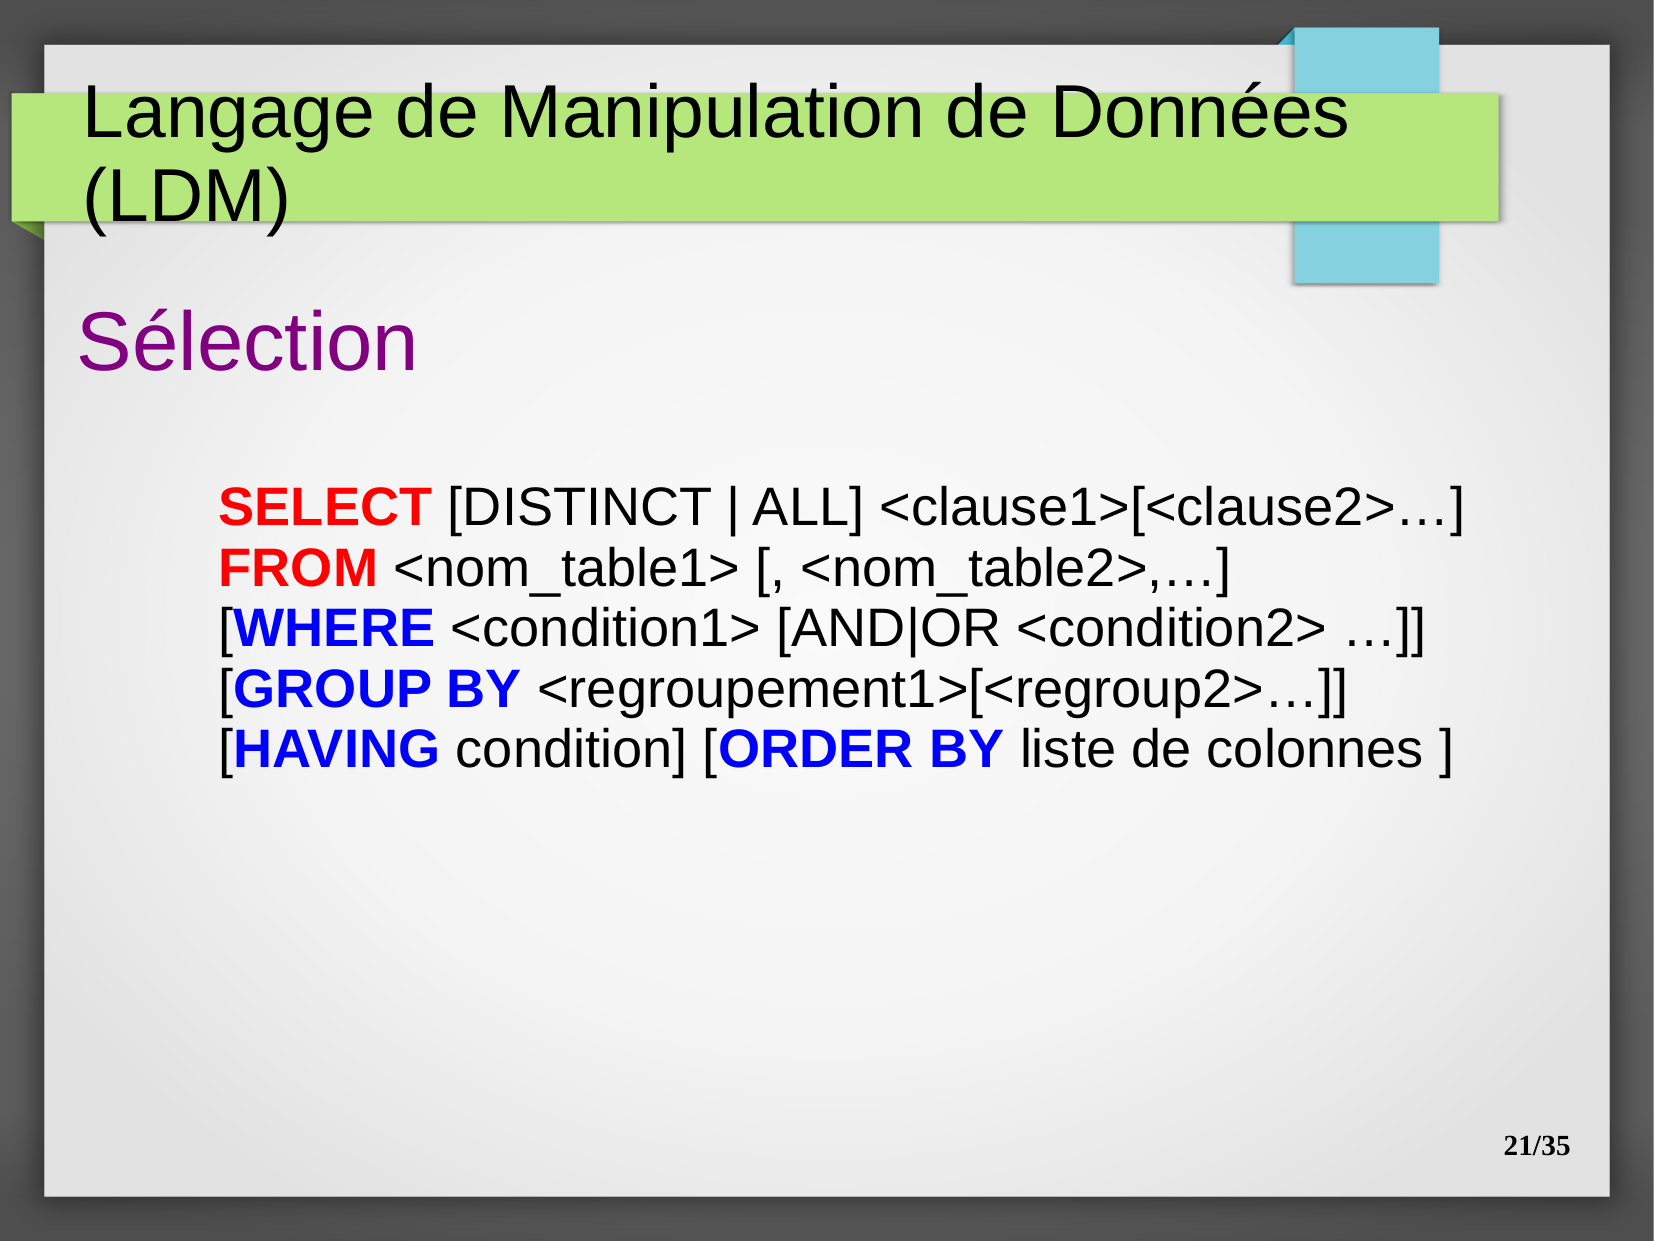

# Langage de Manipulation de Données (LDM)
Sélection
SELECT [DISTINCT | ALL] <clause1>[<clause2>…]
FROM <nom_table1> [, <nom_table2>,…]
[WHERE <condition1> [AND|OR <condition2> …]][GROUP BY <regroupement1>[<regroup2>…]][HAVING condition] [ORDER BY liste de colonnes ]
21